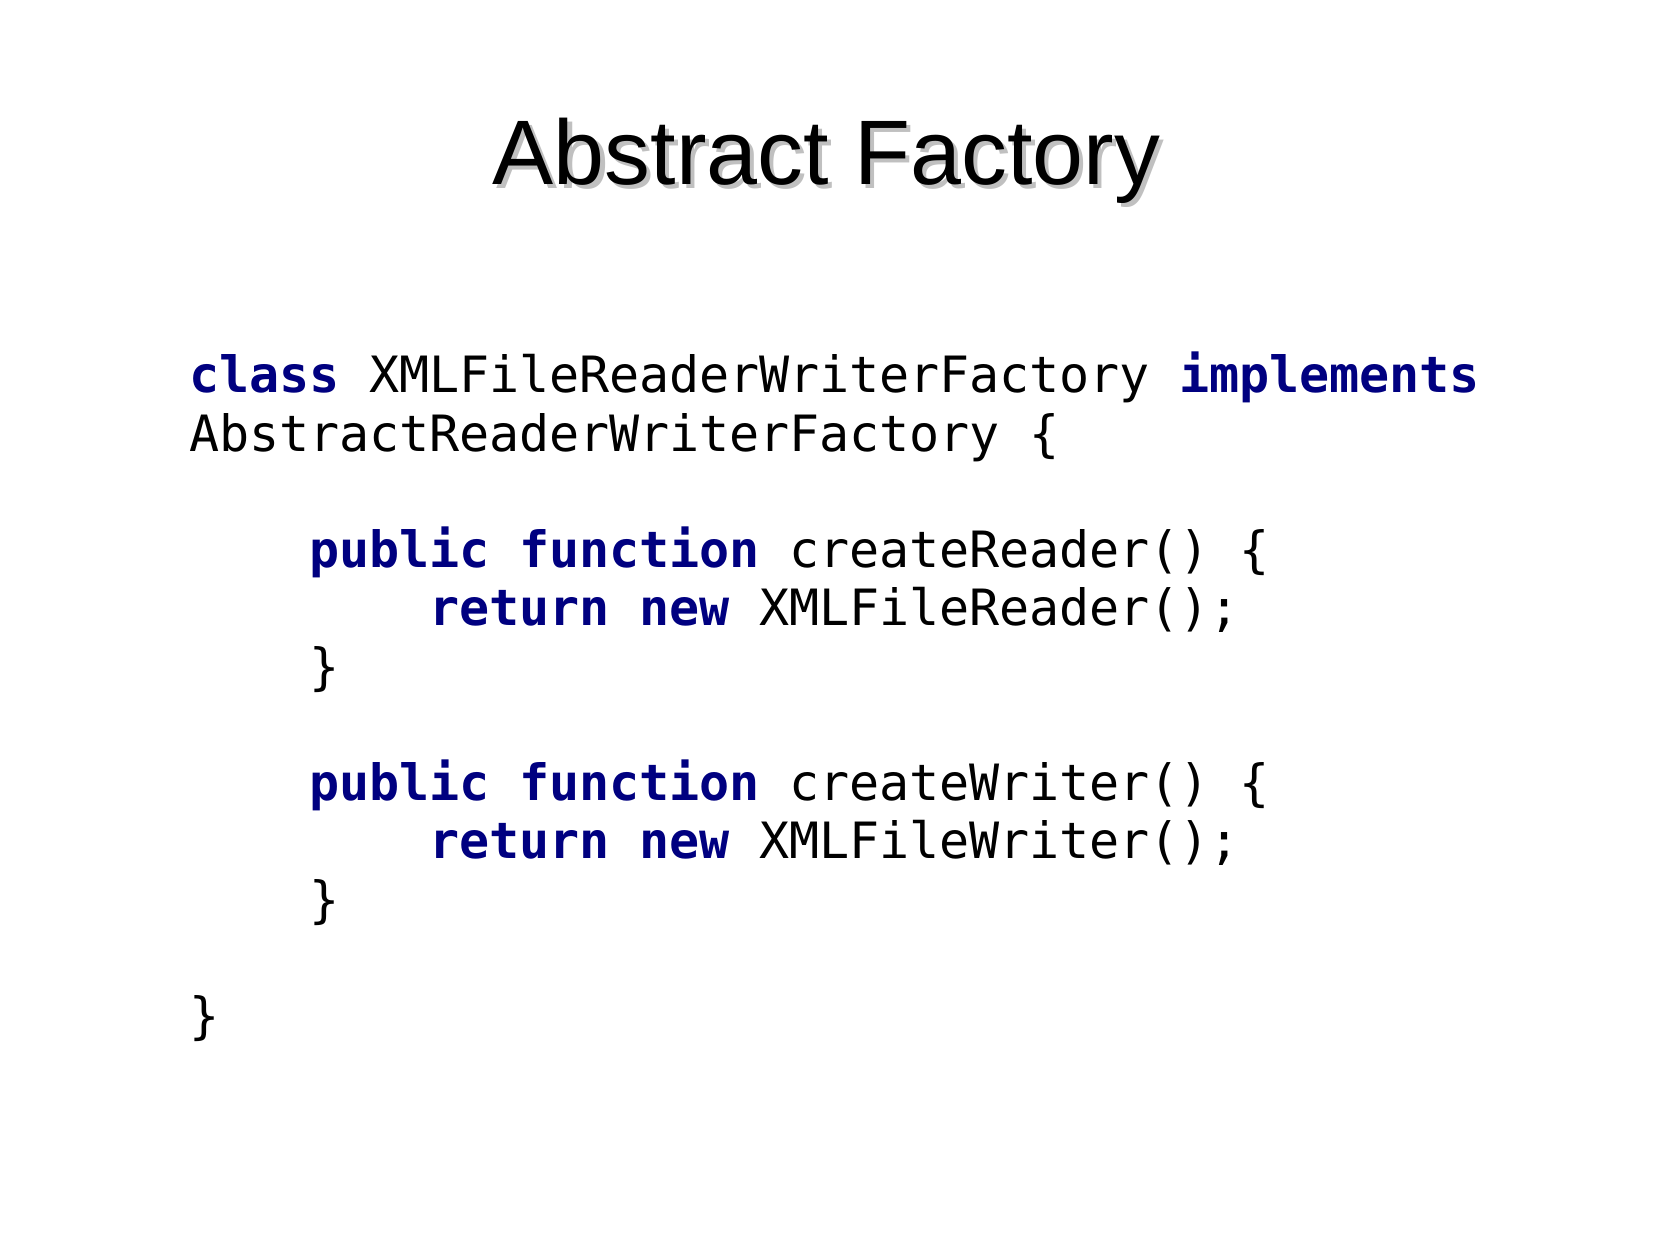

# Abstract Factory
class XMLFileReaderWriterFactory implements AbstractReaderWriterFactory {
 public function createReader() {
 return new XMLFileReader();
 }
 public function createWriter() {
 return new XMLFileWriter();
 }
}